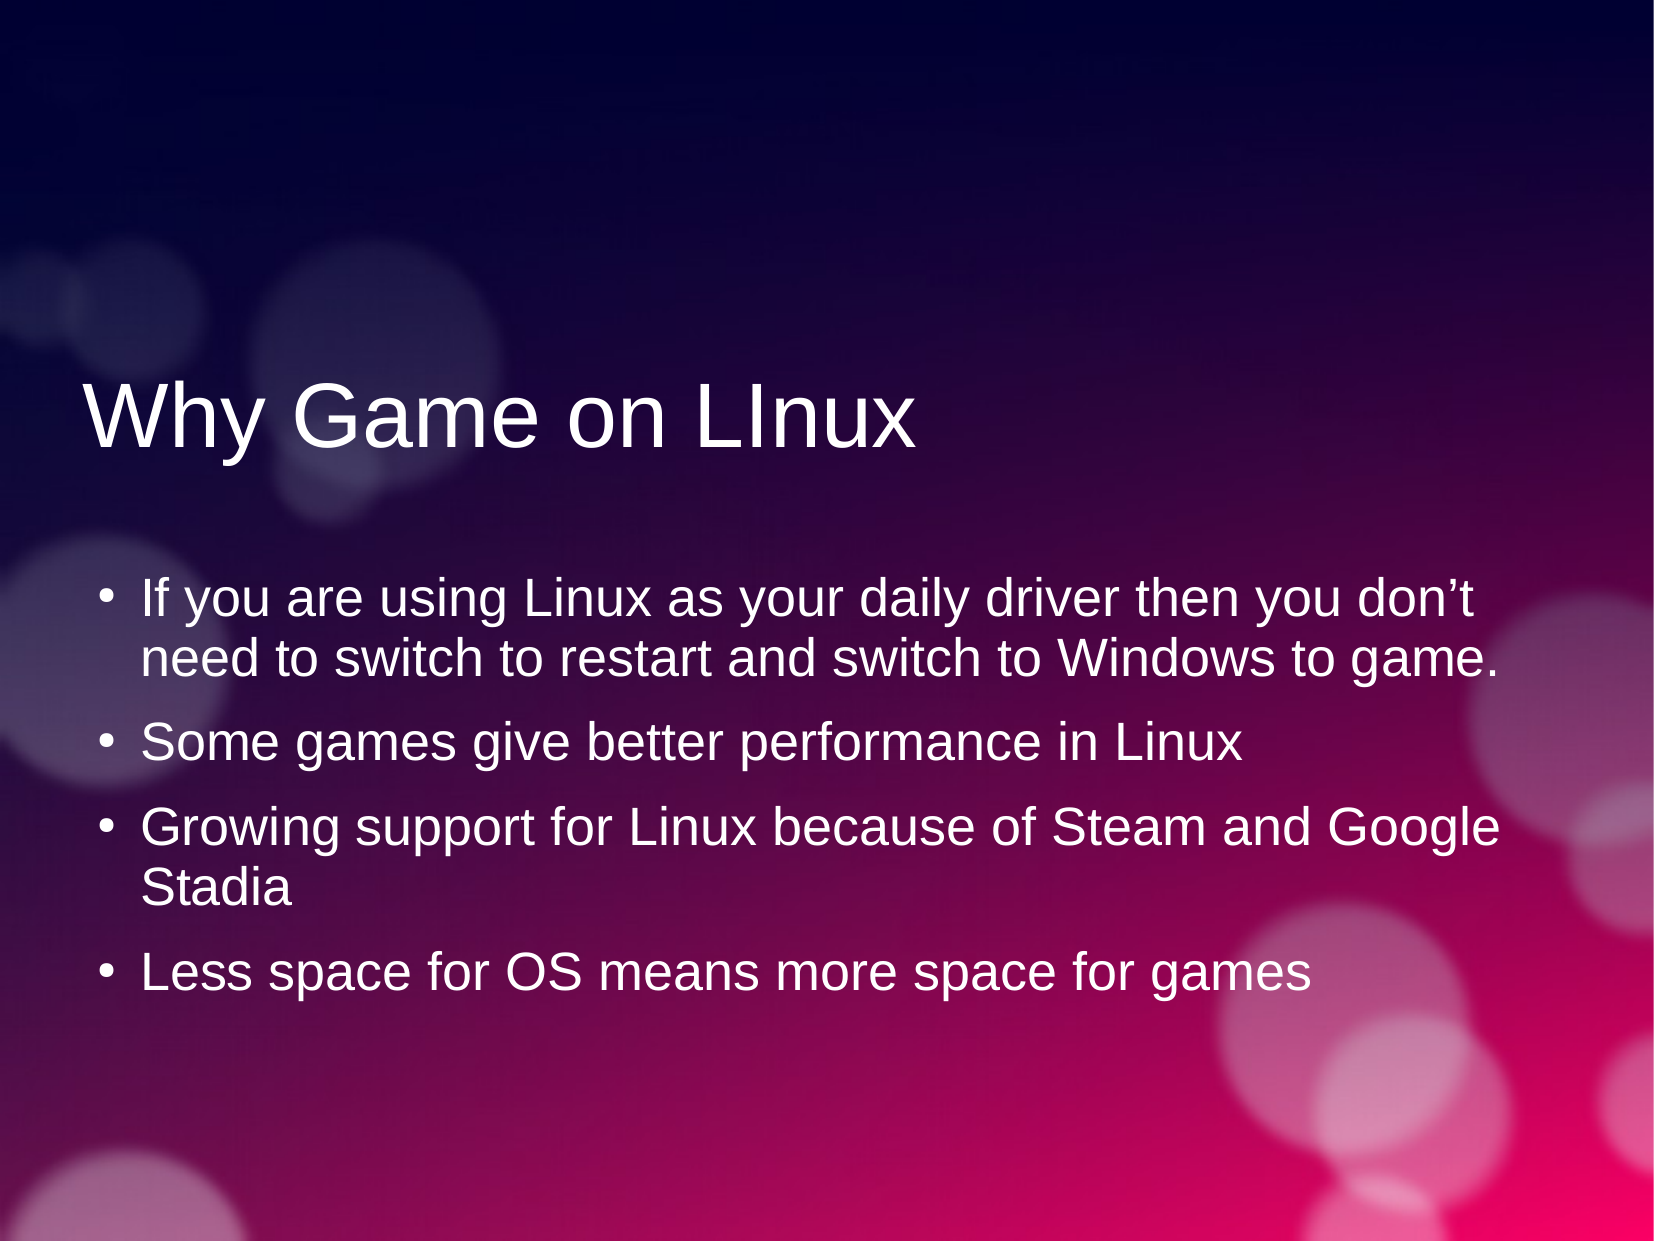

# Why Game on LInux
If you are using Linux as your daily driver then you don’t need to switch to restart and switch to Windows to game.
Some games give better performance in Linux
Growing support for Linux because of Steam and Google Stadia
Less space for OS means more space for games